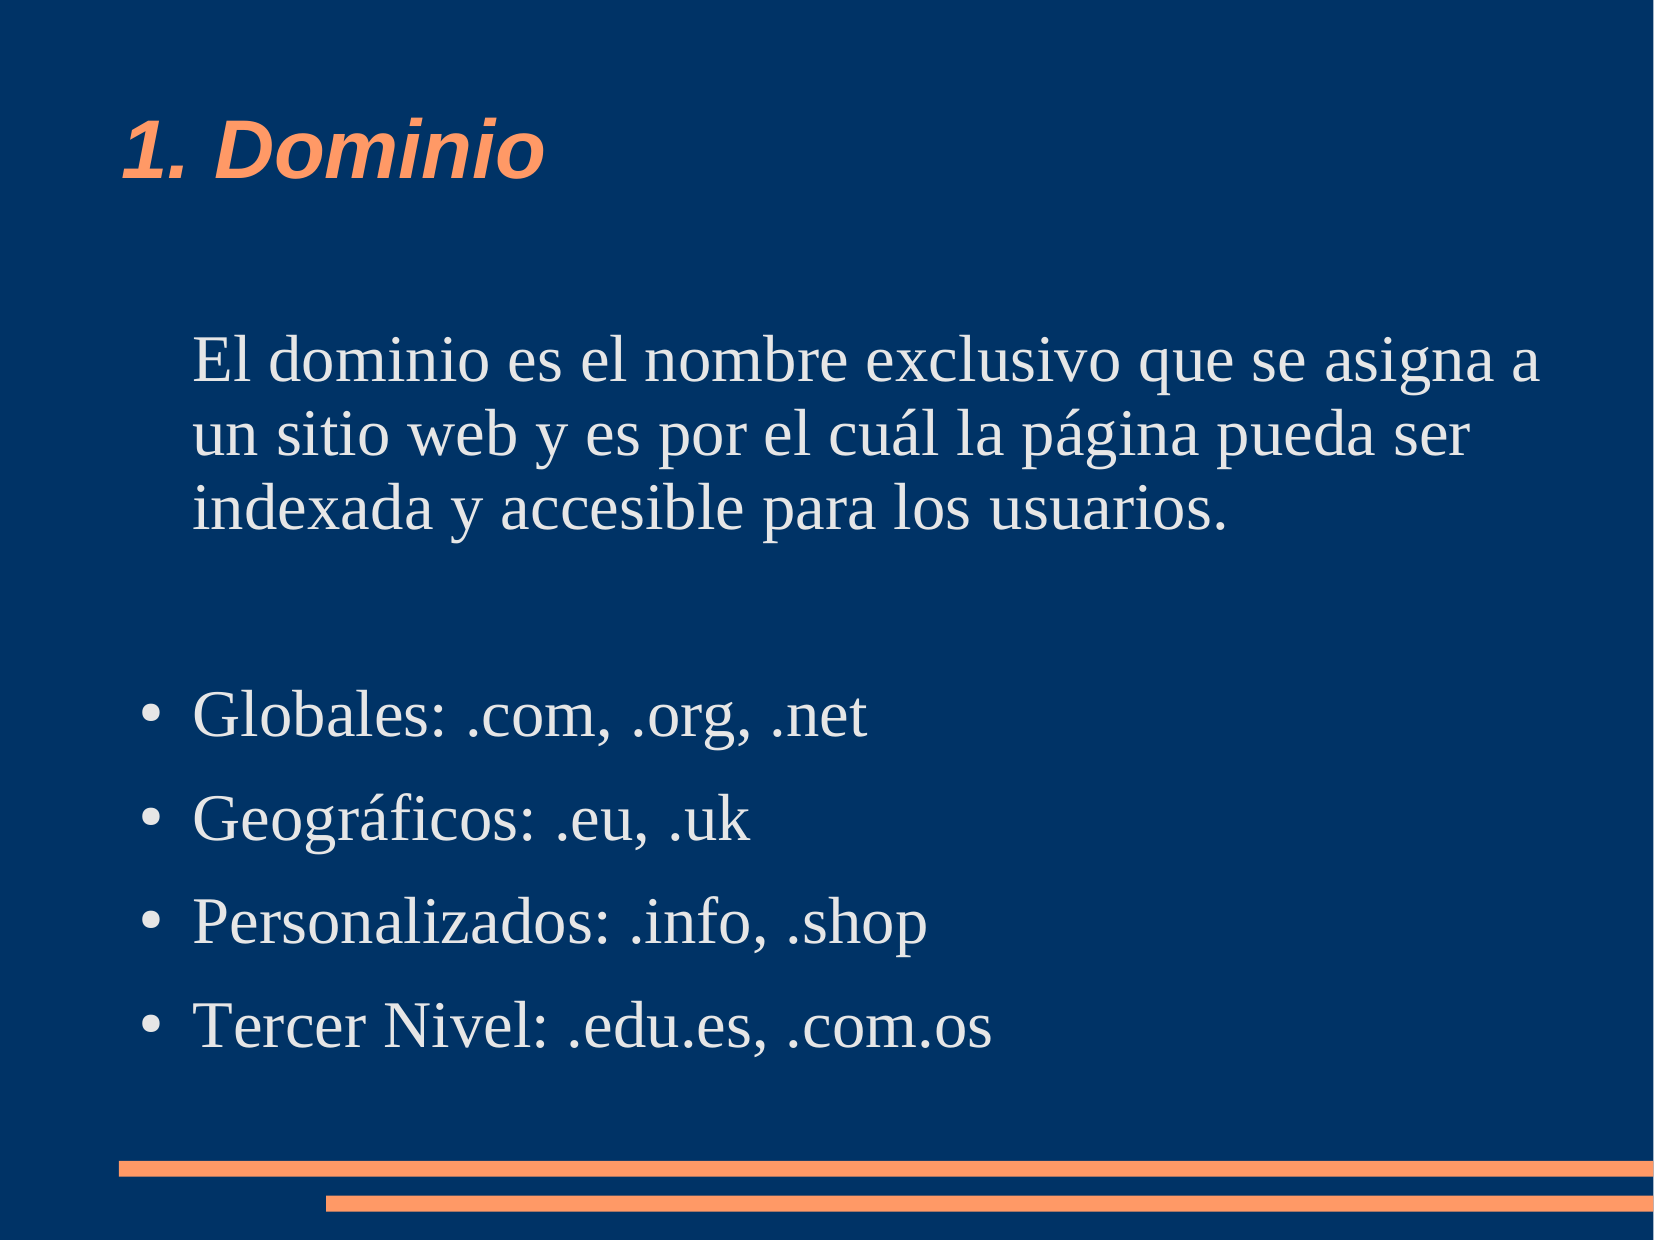

# 1. Dominio
El dominio es el nombre exclusivo que se asigna a un sitio web y es por el cuál la página pueda ser indexada y accesible para los usuarios.
Globales: .com, .org, .net
Geográficos: .eu, .uk
Personalizados: .info, .shop
Tercer Nivel: .edu.es, .com.os